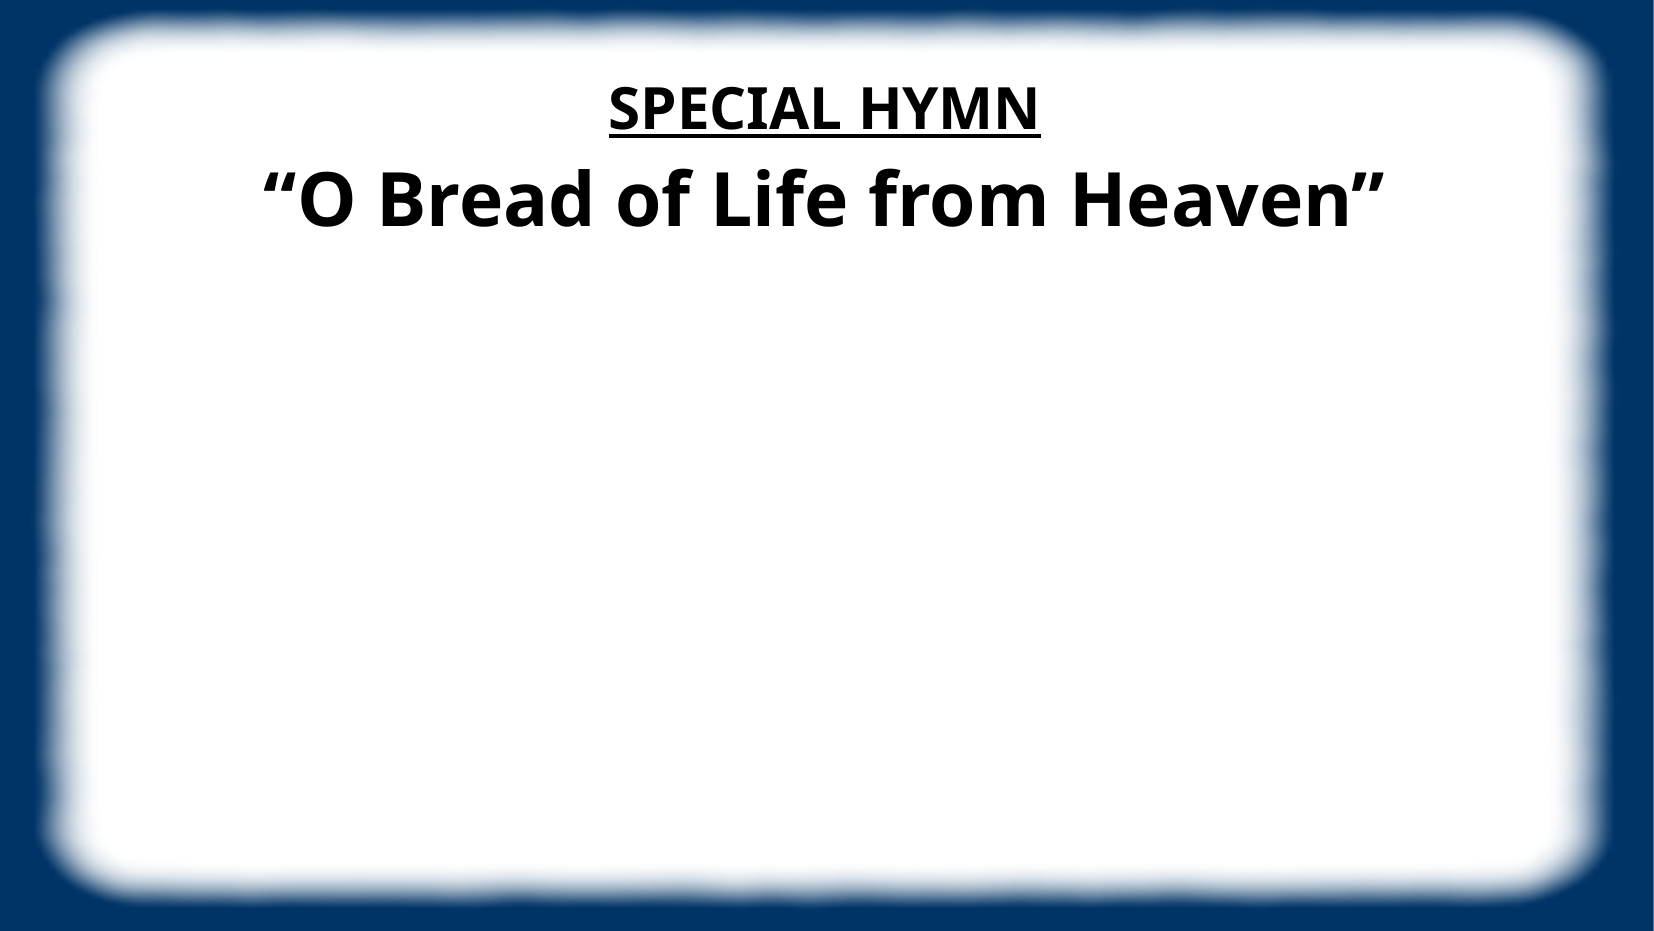

SPECIAL HYMN
“O Bread of Life from Heaven”